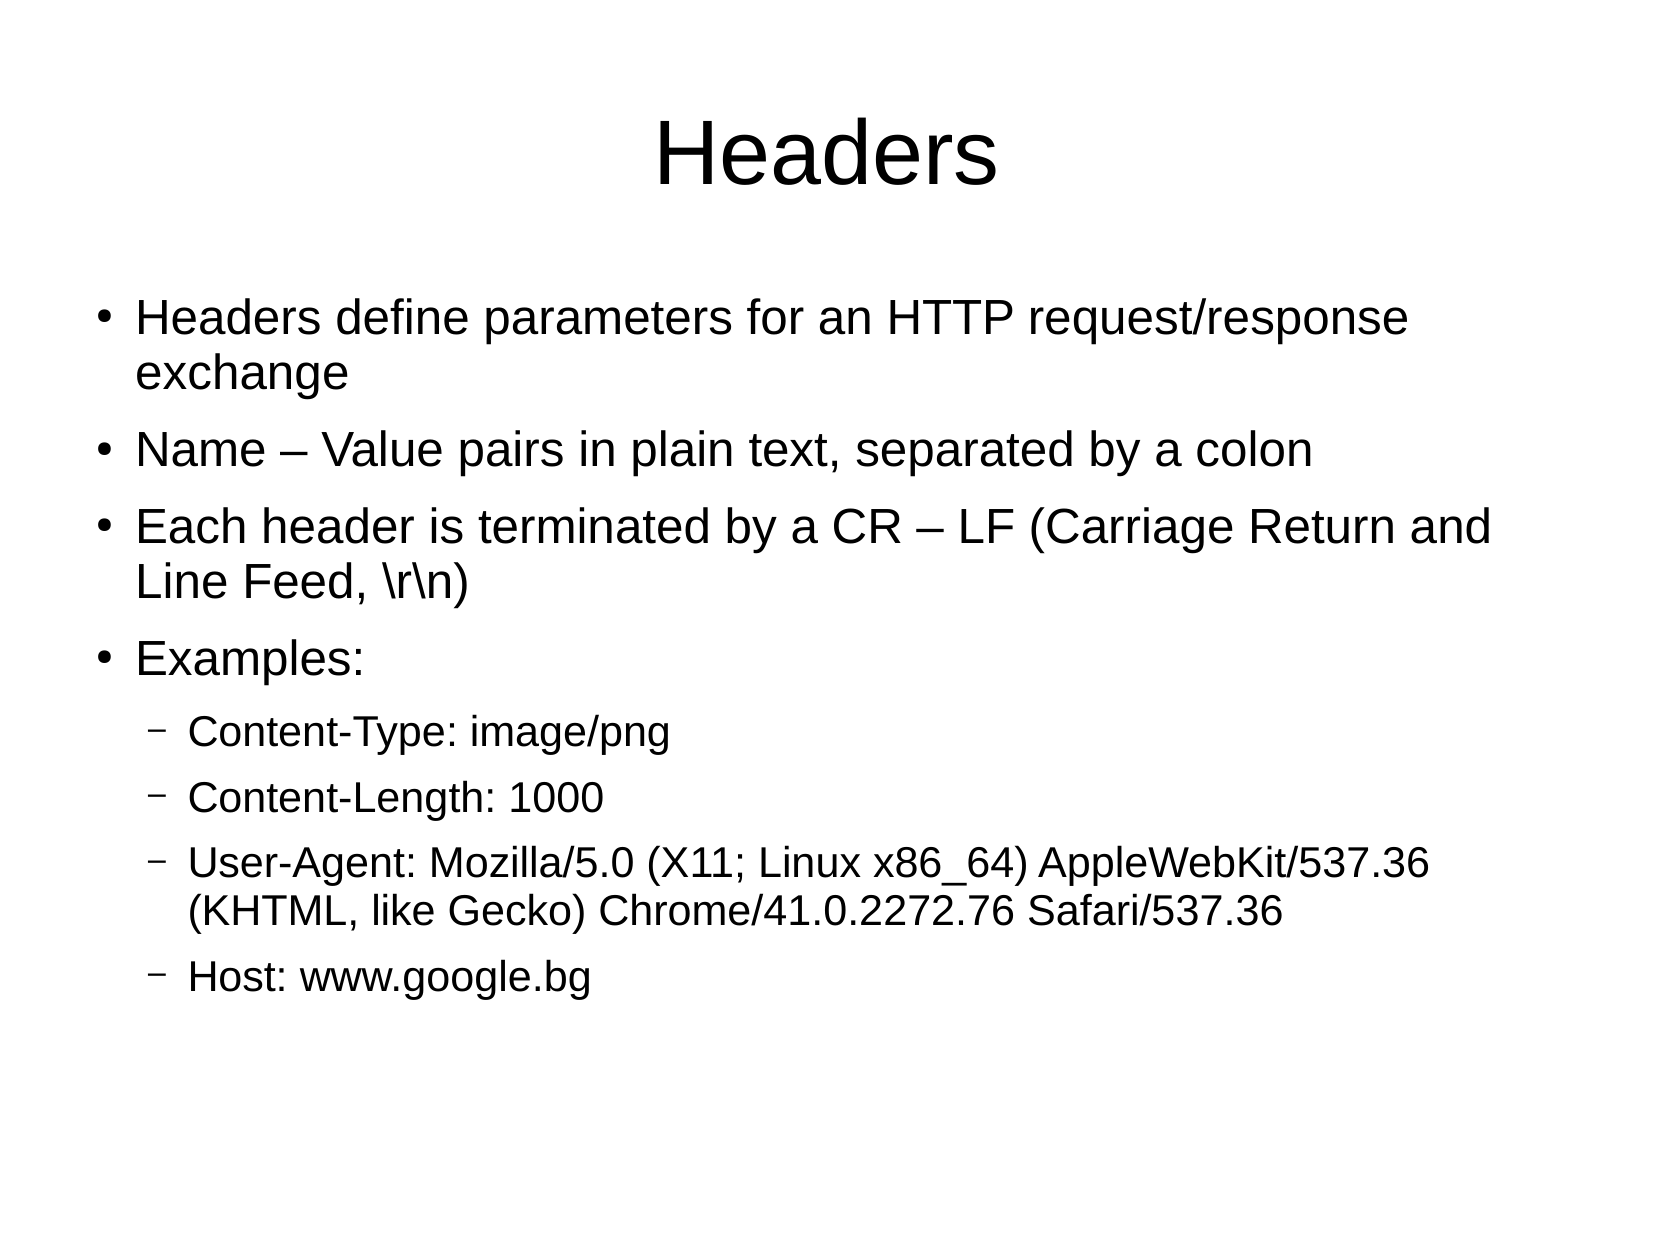

# Headers
Headers define parameters for an HTTP request/response exchange
Name – Value pairs in plain text, separated by a colon
Each header is terminated by a CR – LF (Carriage Return and Line Feed, \r\n)
Examples:
Content-Type: image/png
Content-Length: 1000
User-Agent: Mozilla/5.0 (X11; Linux x86_64) AppleWebKit/537.36 (KHTML, like Gecko) Chrome/41.0.2272.76 Safari/537.36
Host: www.google.bg